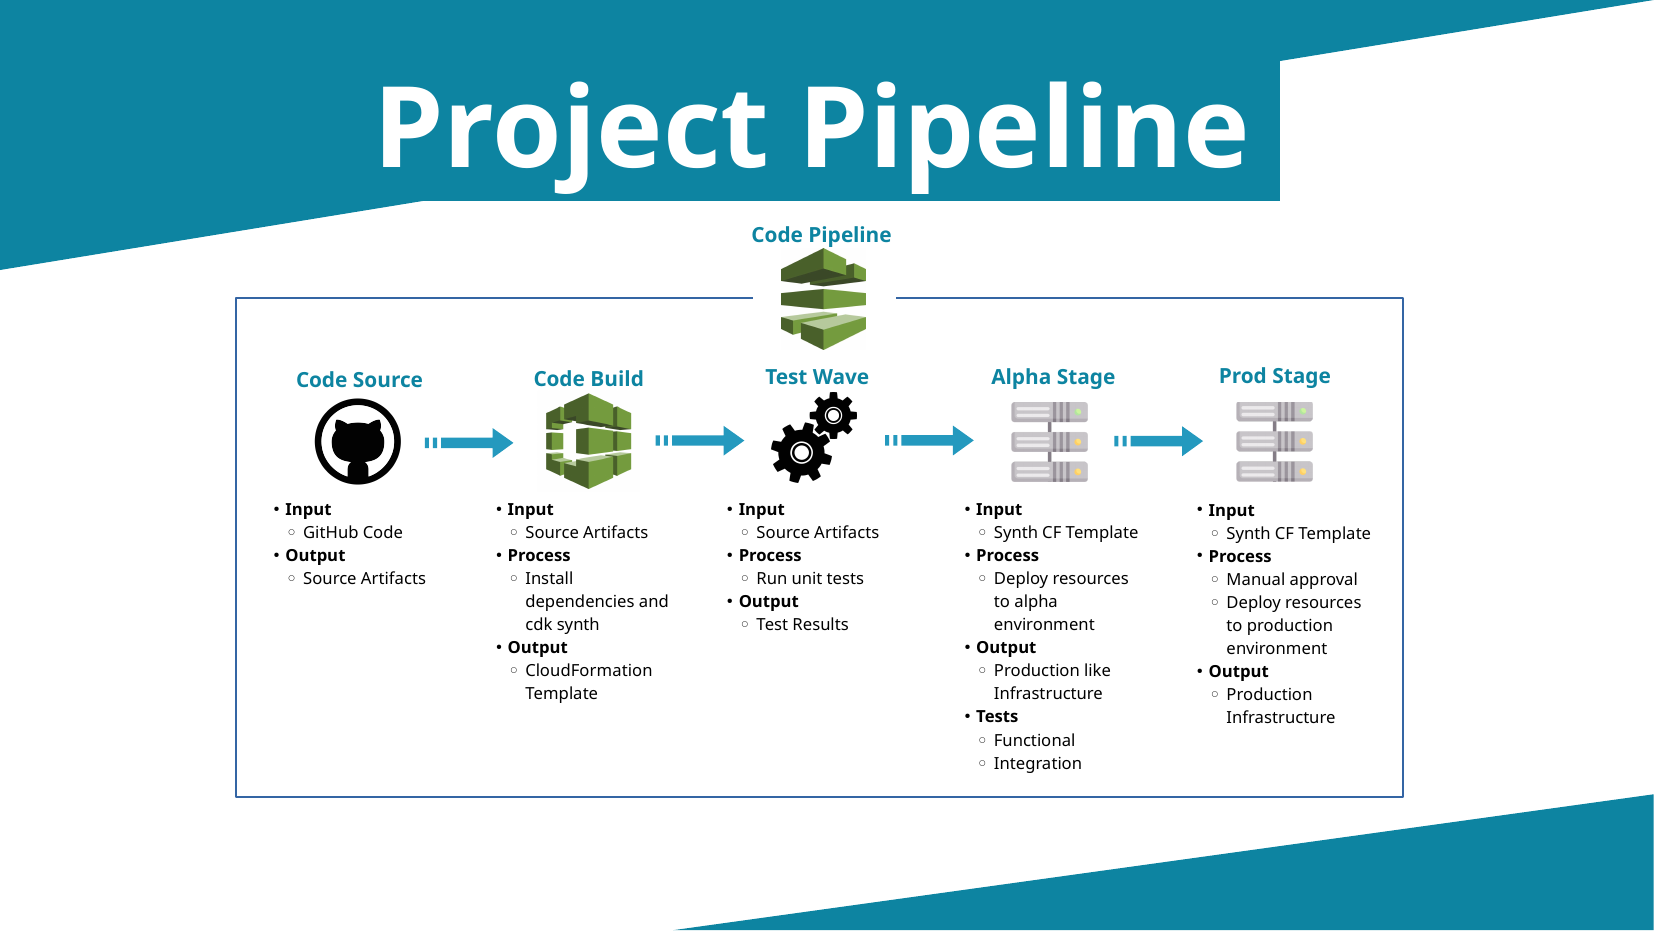

# Project Pipeline
Code Pipeline
Prod Stage
Test Wave
Alpha Stage
Code Build
Code Source
Input
GitHub Code
Output
Source Artifacts
Input
Source Artifacts
Process
Install dependencies and cdk synth
Output
CloudFormation Template
Input
Source Artifacts
Process
Run unit tests
Output
Test Results
Input
Synth CF Template
Process
Deploy resources to alpha environment
Output
Production like Infrastructure
Tests
Functional
Integration
Input
Synth CF Template
Process
Manual approval
Deploy resources to production environment
Output
Production Infrastructure